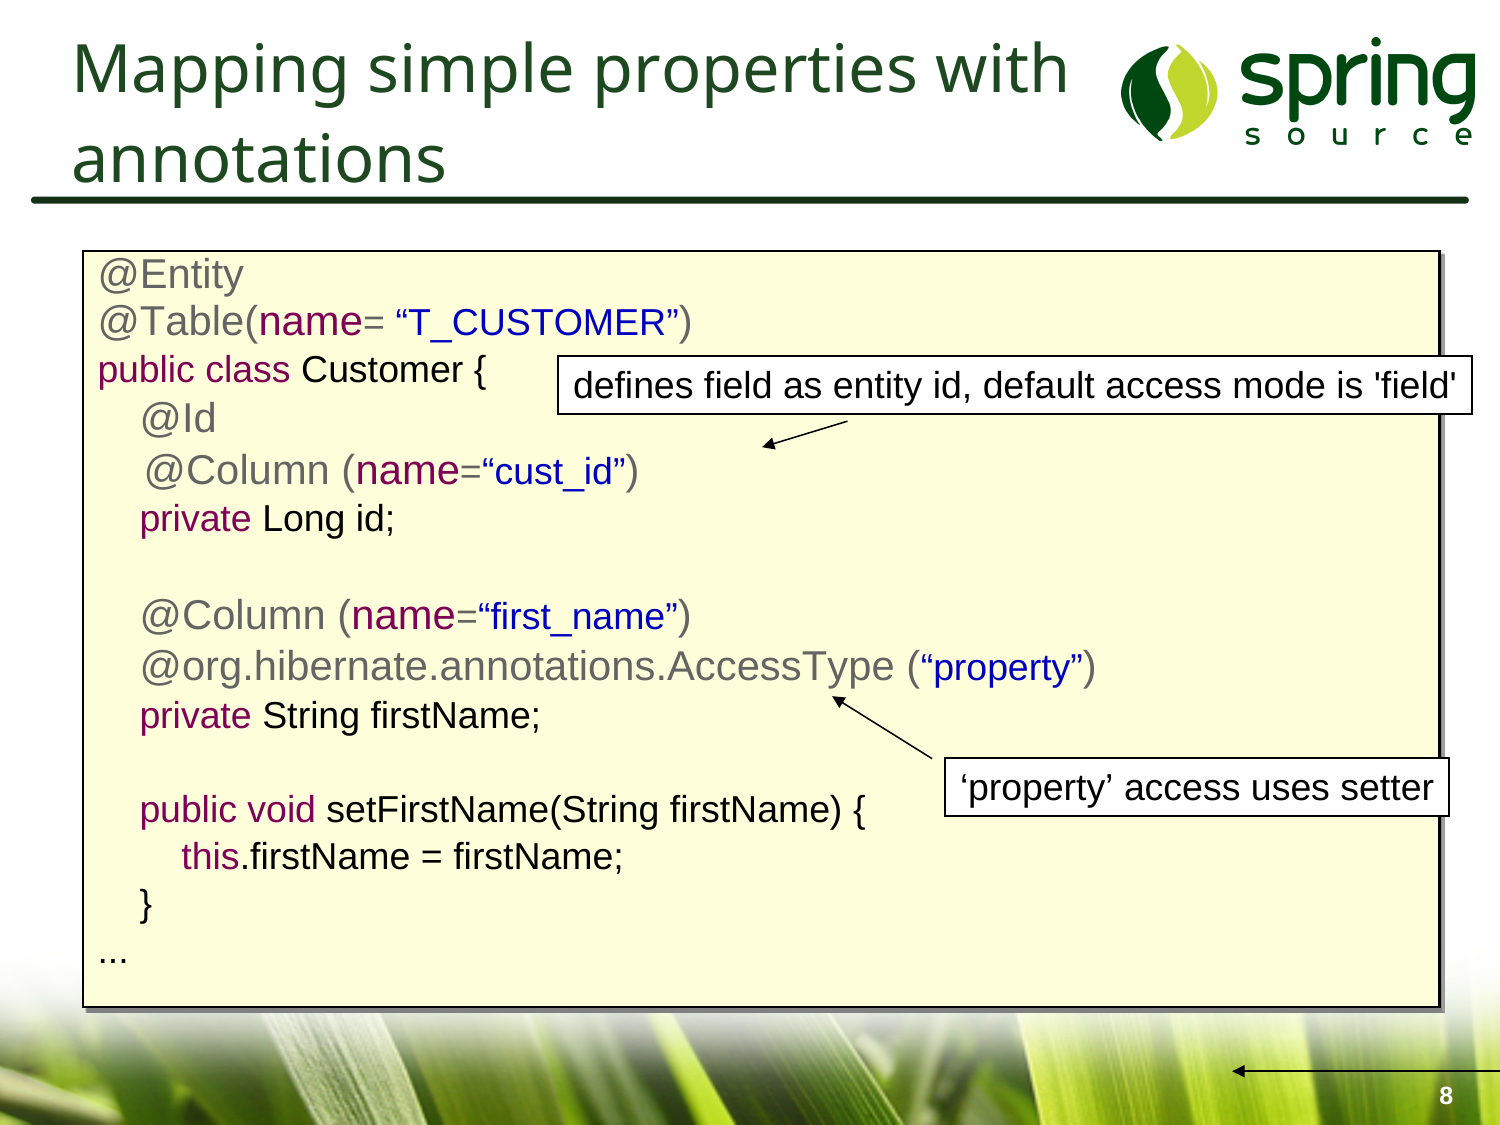

# Mapping simple properties with annotations
@Entity
@Table(name= “T_CUSTOMER”)
public class Customer {
 @Id
 @Column (name=“cust_id”)
 private Long id;
 @Column (name=“first_name”)
 @org.hibernate.annotations.AccessType (“property”)
 private String firstName;
 public void setFirstName(String firstName) {
 this.firstName = firstName;
 }
...
defines field as entity id, default access mode is 'field'
‘property’ access uses setter